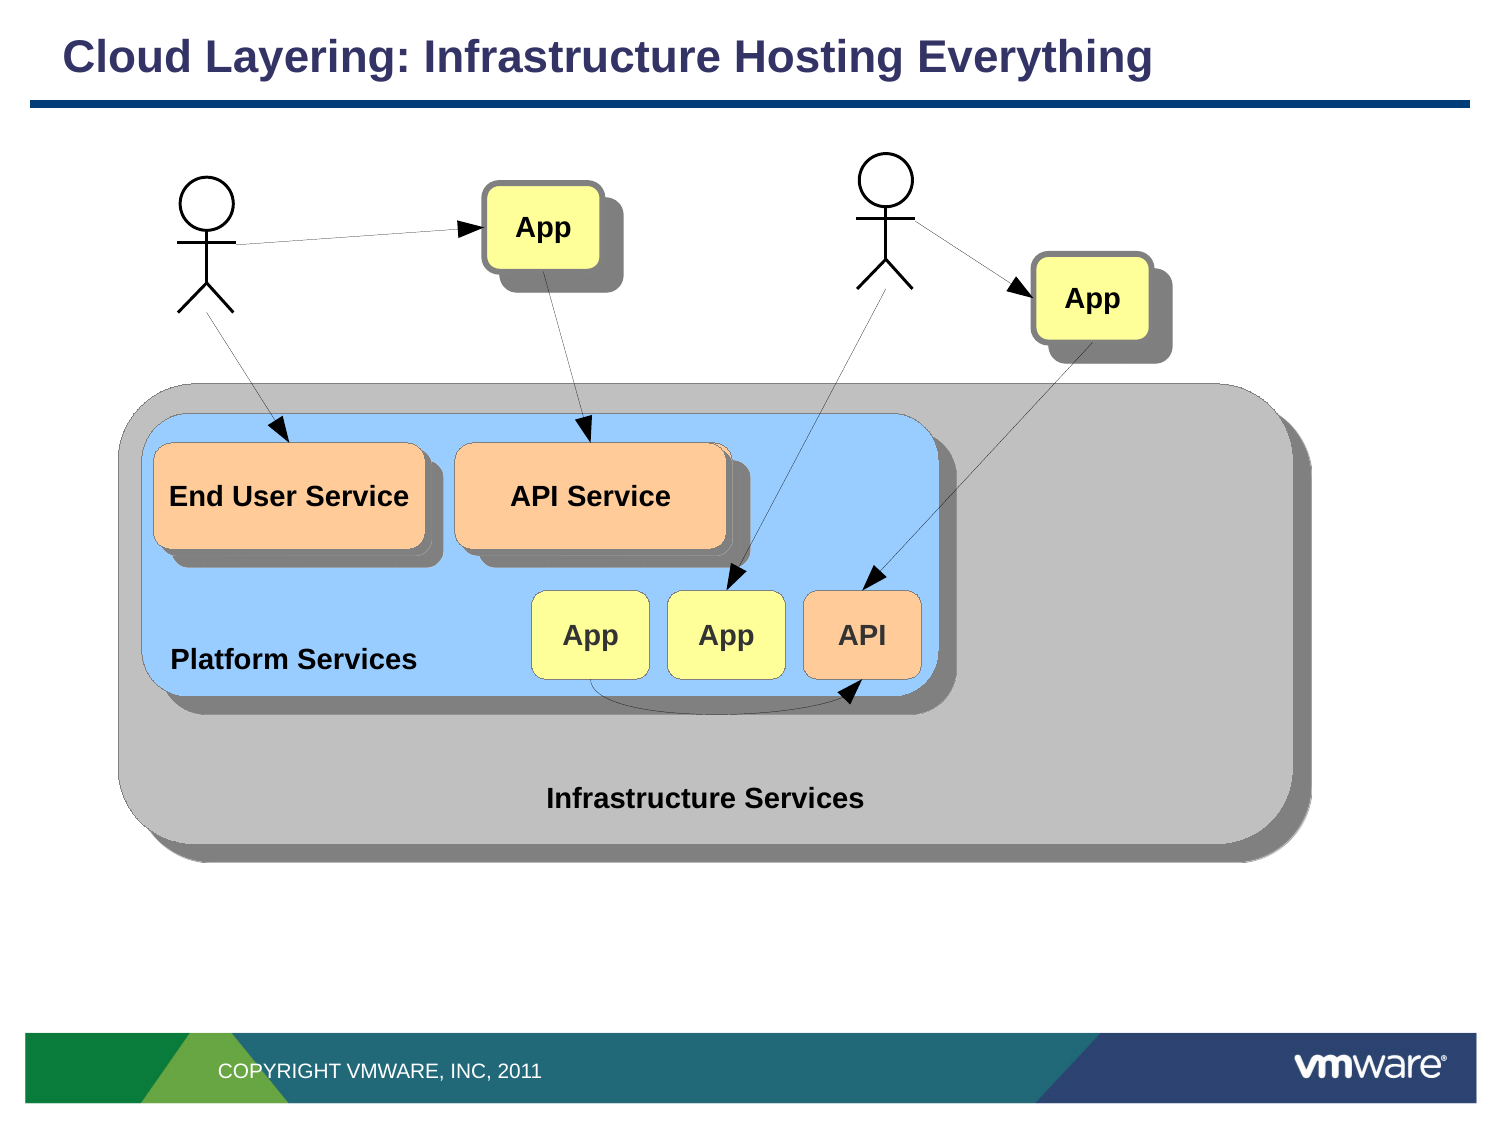

# Cloud Layering: Infrastructure Hosting Everything
App
App
Infrastructure Services
Platform Services
End User Service
End User Service
API Service
API Service
App
App
API